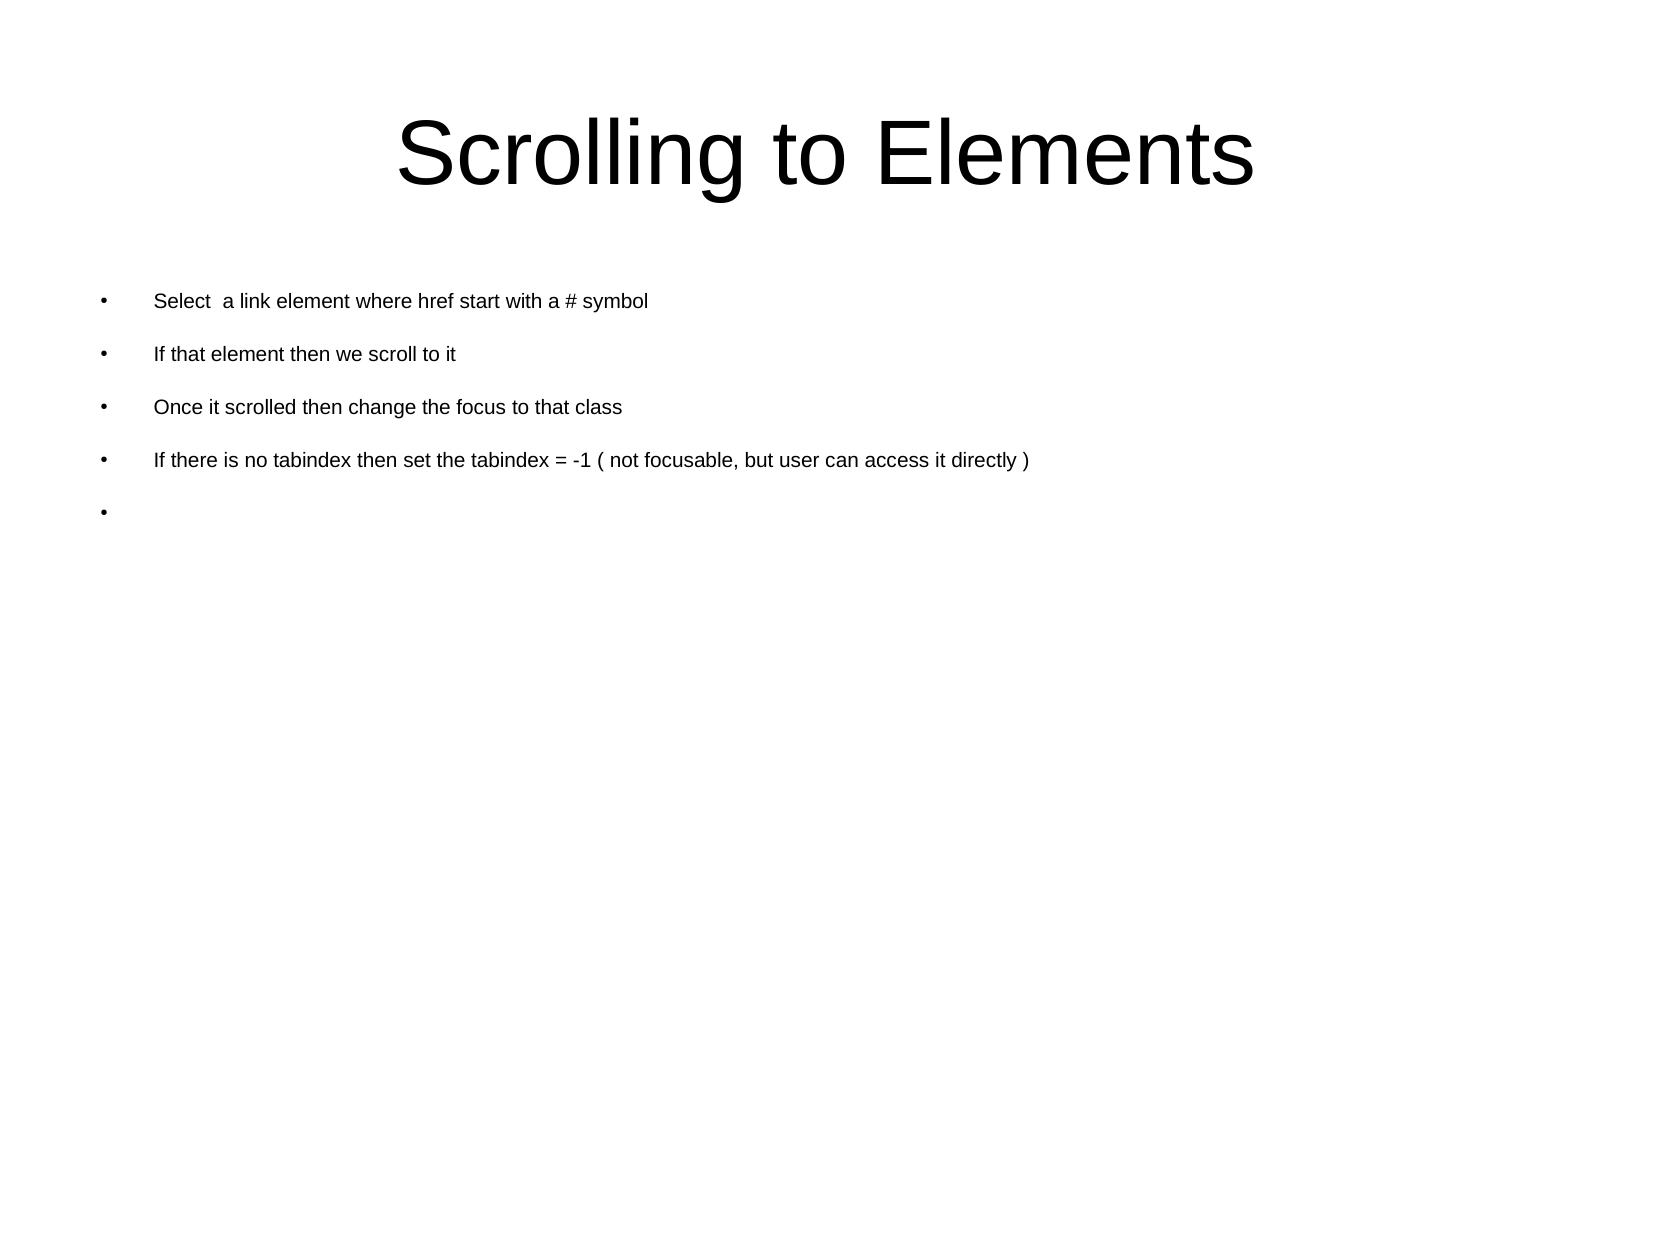

# Scrolling to Elements
Select a link element where href start with a # symbol
If that element then we scroll to it
Once it scrolled then change the focus to that class
If there is no tabindex then set the tabindex = -1 ( not focusable, but user can access it directly )